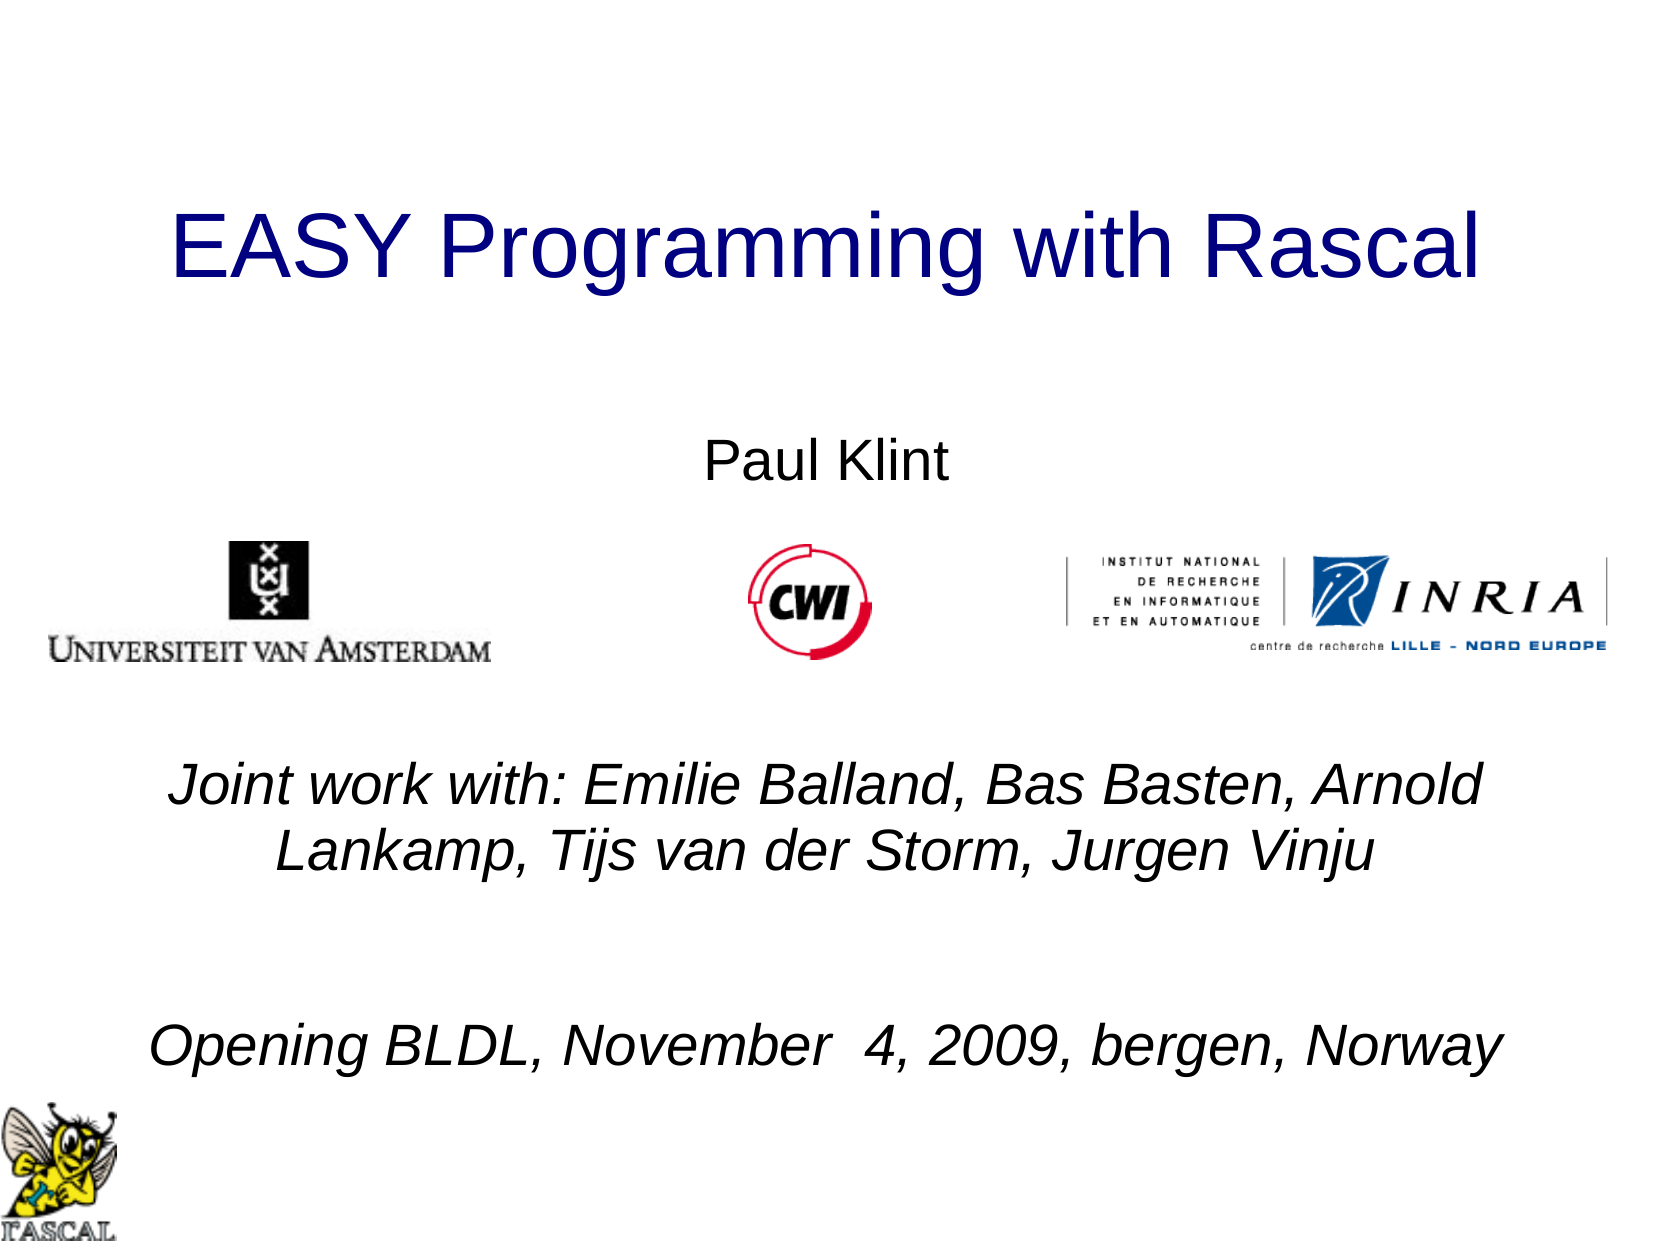

# EASY Programming with Rascal Paul Klint Joint work with: Emilie Balland, Bas Basten, Arnold Lankamp, Tijs van der Storm, Jurgen Vinju Opening BLDL, November 4, 2009, bergen, Norway